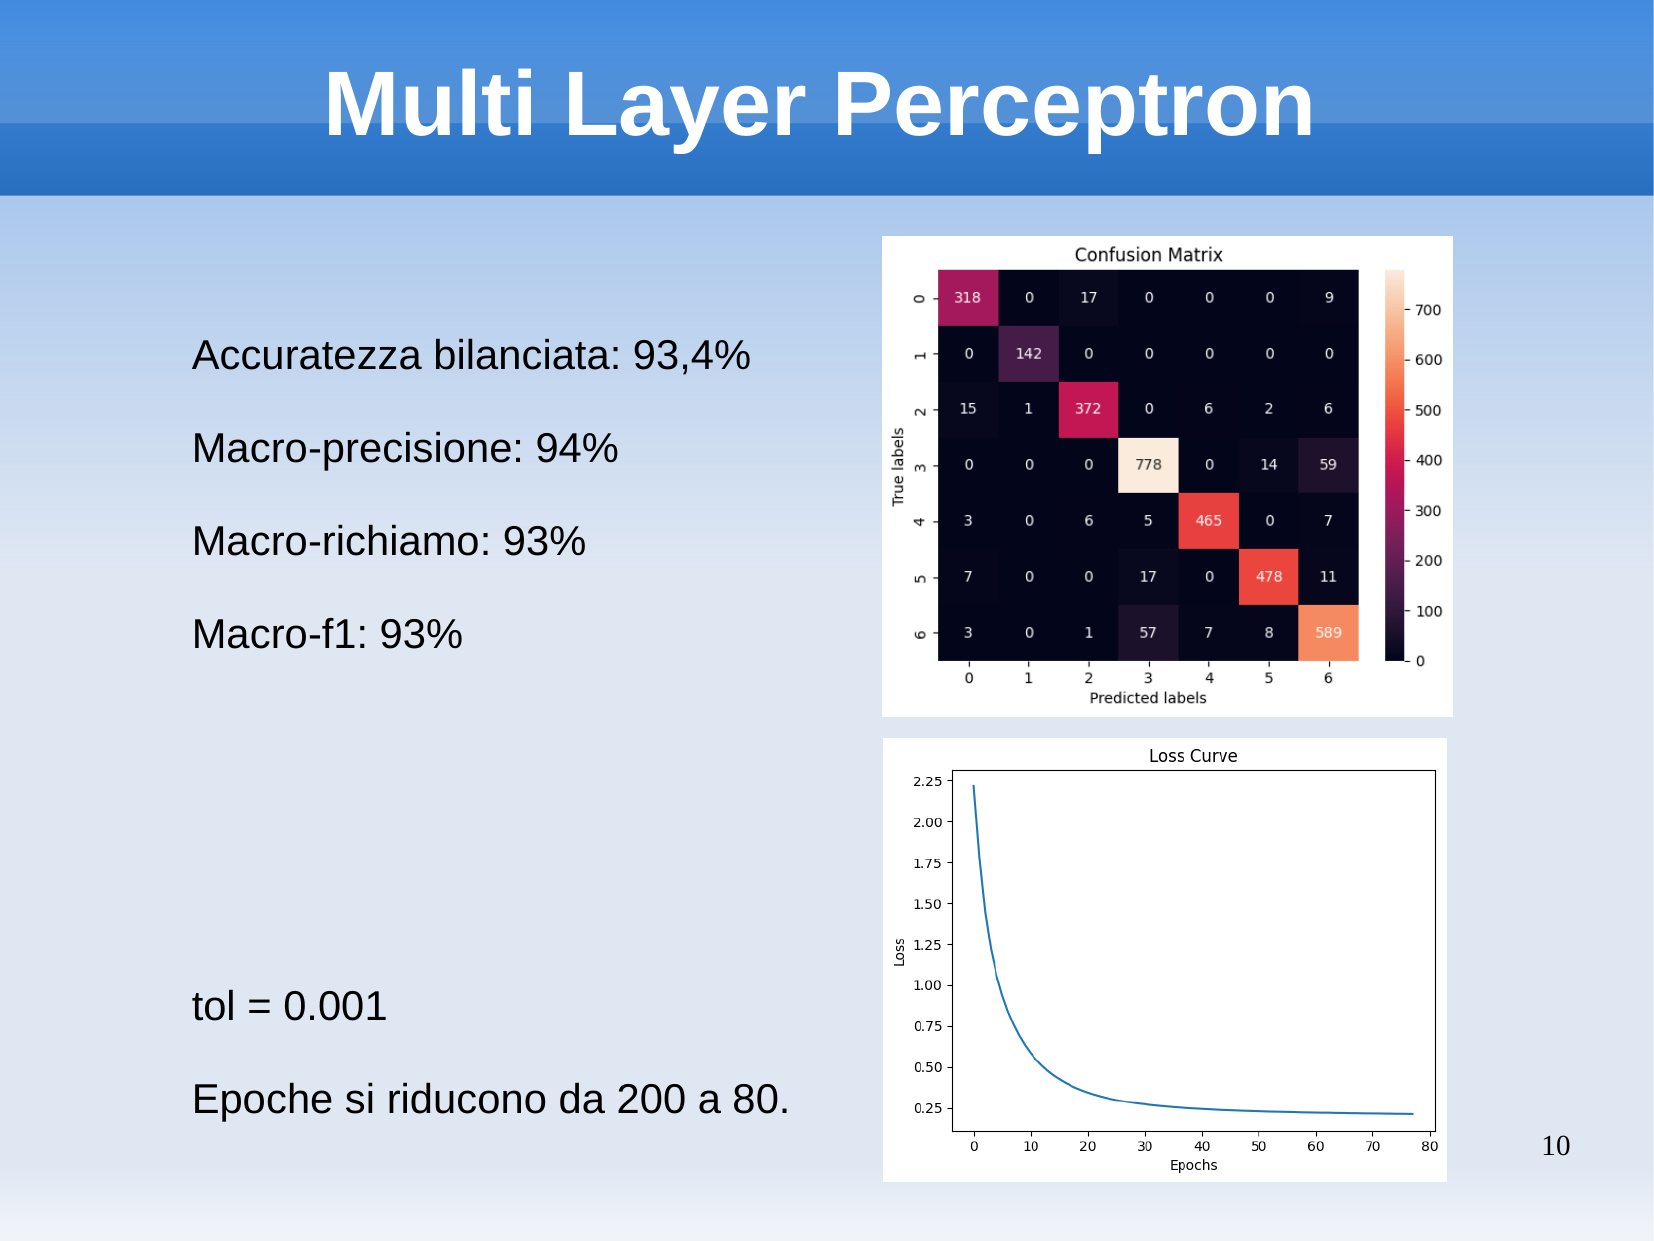

# Multi Layer Perceptron
Accuratezza bilanciata: 93,4%
Macro-precisione: 94%
Macro-richiamo: 93%
Macro-f1: 93%
tol = 0.001
Epoche si riducono da 200 a 80.
10